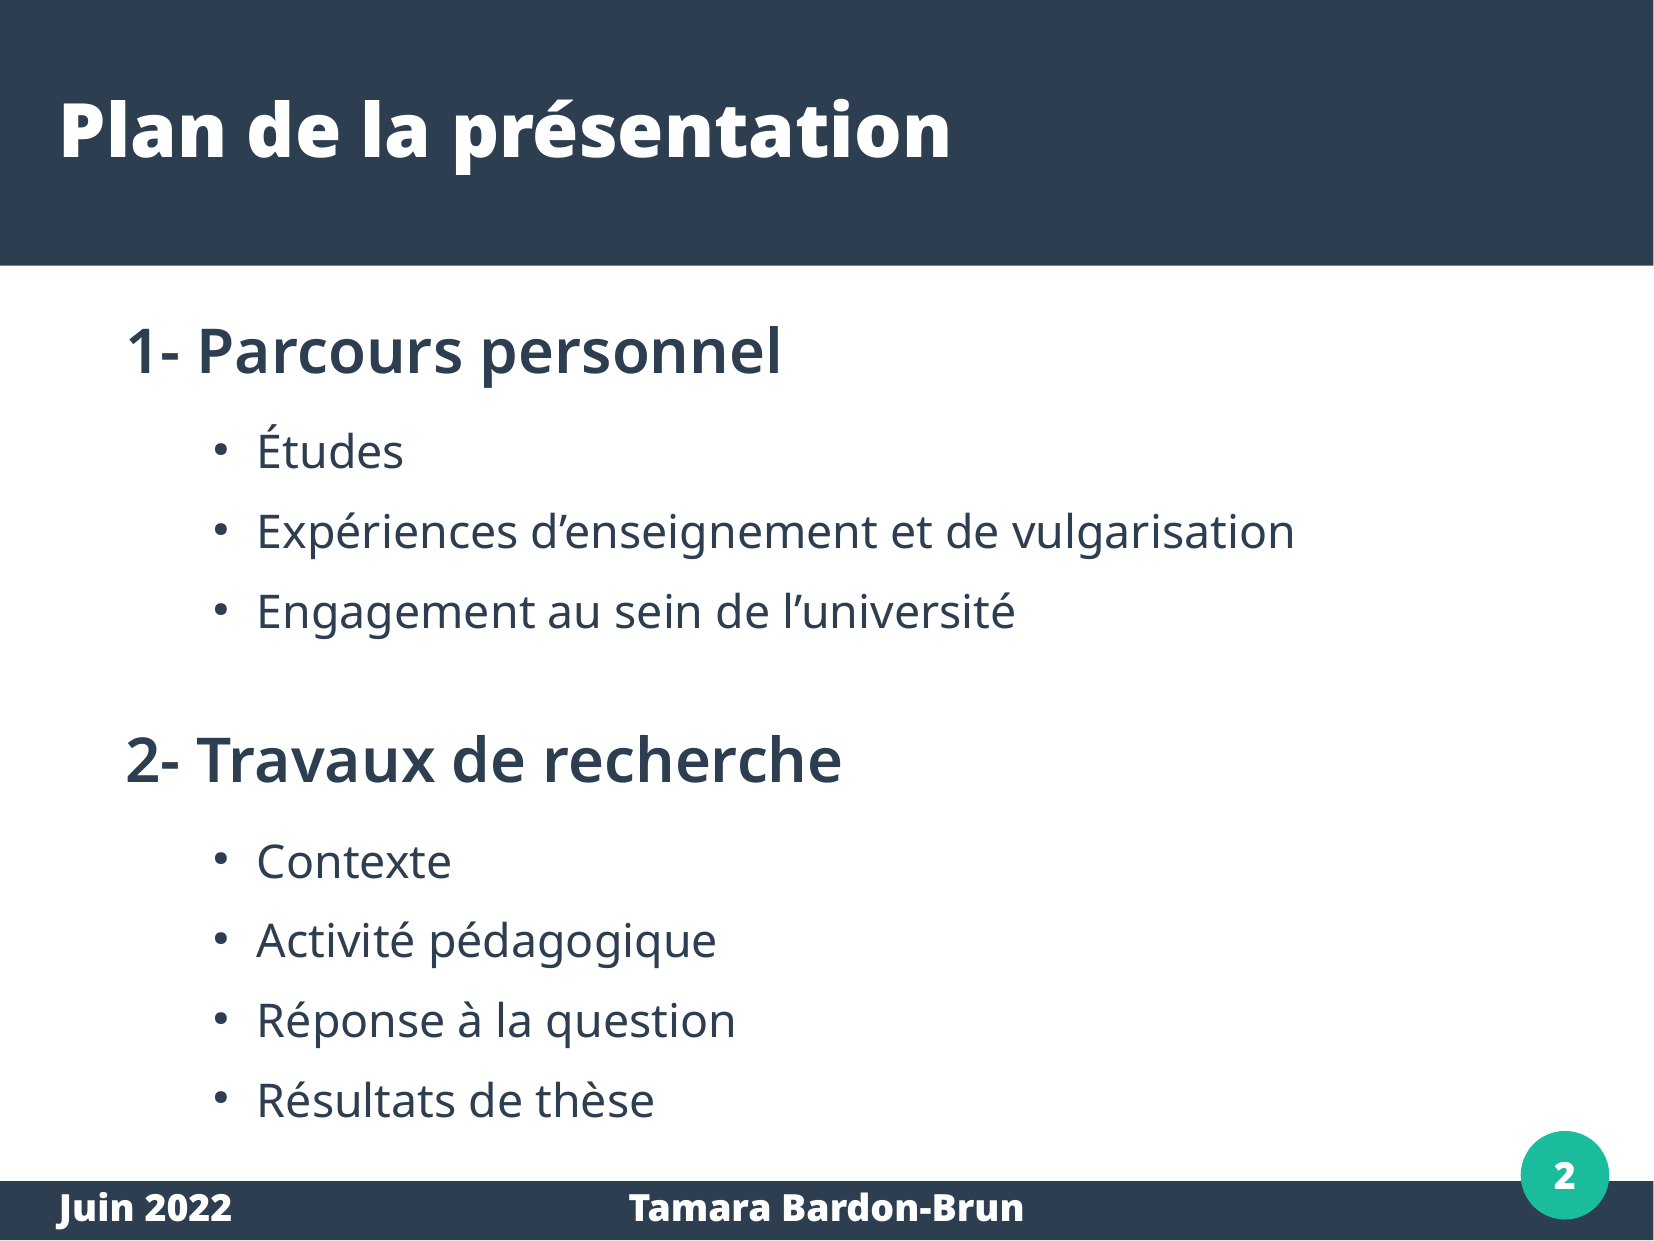

# Plan de la présentation
1- Parcours personnel
Études
Expériences d’enseignement et de vulgarisation
Engagement au sein de l’université
2- Travaux de recherche
Contexte
Activité pédagogique
Réponse à la question
Résultats de thèse
2
Juin 2022
Tamara Bardon-Brun